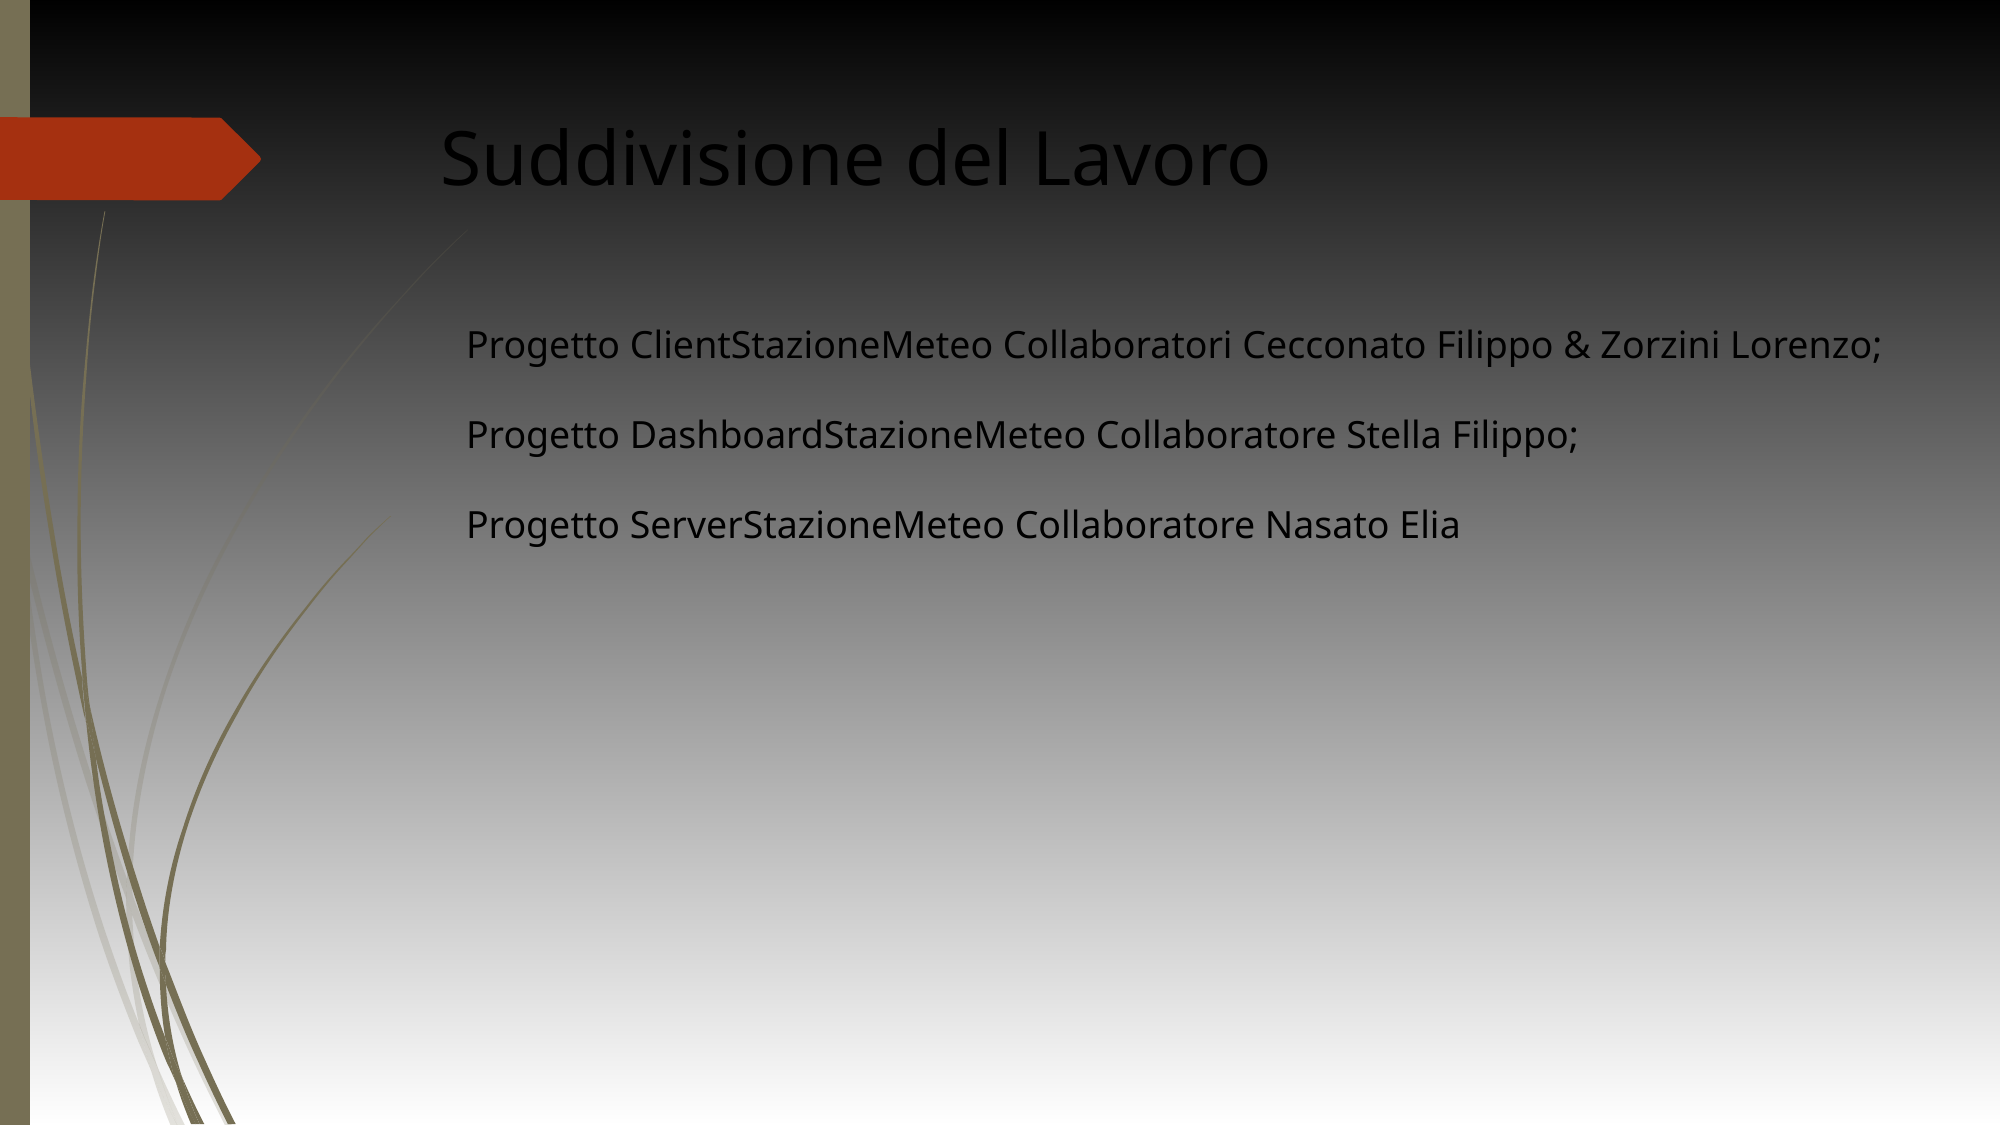

# Suddivisione del Lavoro
Progetto ClientStazioneMeteo Collaboratori Cecconato Filippo & Zorzini Lorenzo;
Progetto DashboardStazioneMeteo Collaboratore Stella Filippo;
Progetto ServerStazioneMeteo Collaboratore Nasato Elia